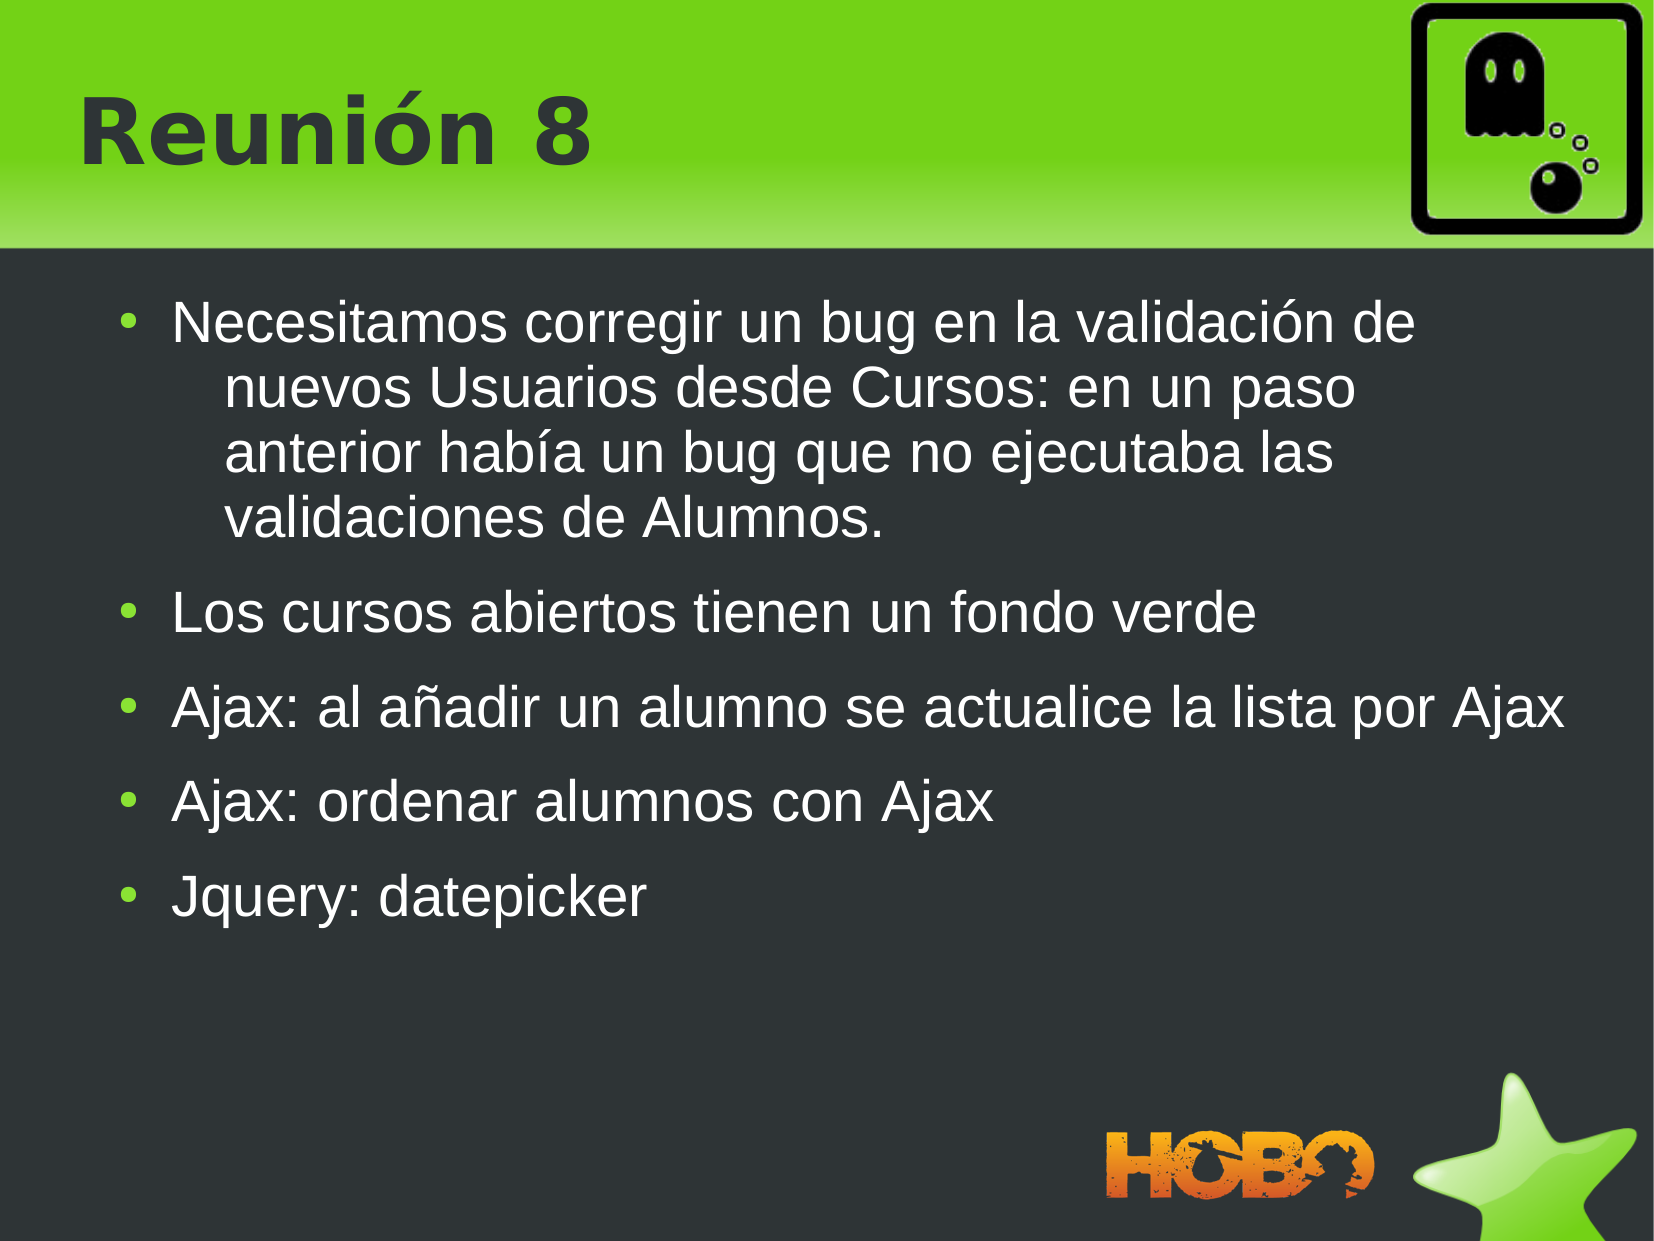

# Reunión 8
Necesitamos corregir un bug en la validación de nuevos Usuarios desde Cursos: en un paso anterior había un bug que no ejecutaba las validaciones de Alumnos.
Los cursos abiertos tienen un fondo verde
Ajax: al añadir un alumno se actualice la lista por Ajax
Ajax: ordenar alumnos con Ajax
Jquery: datepicker